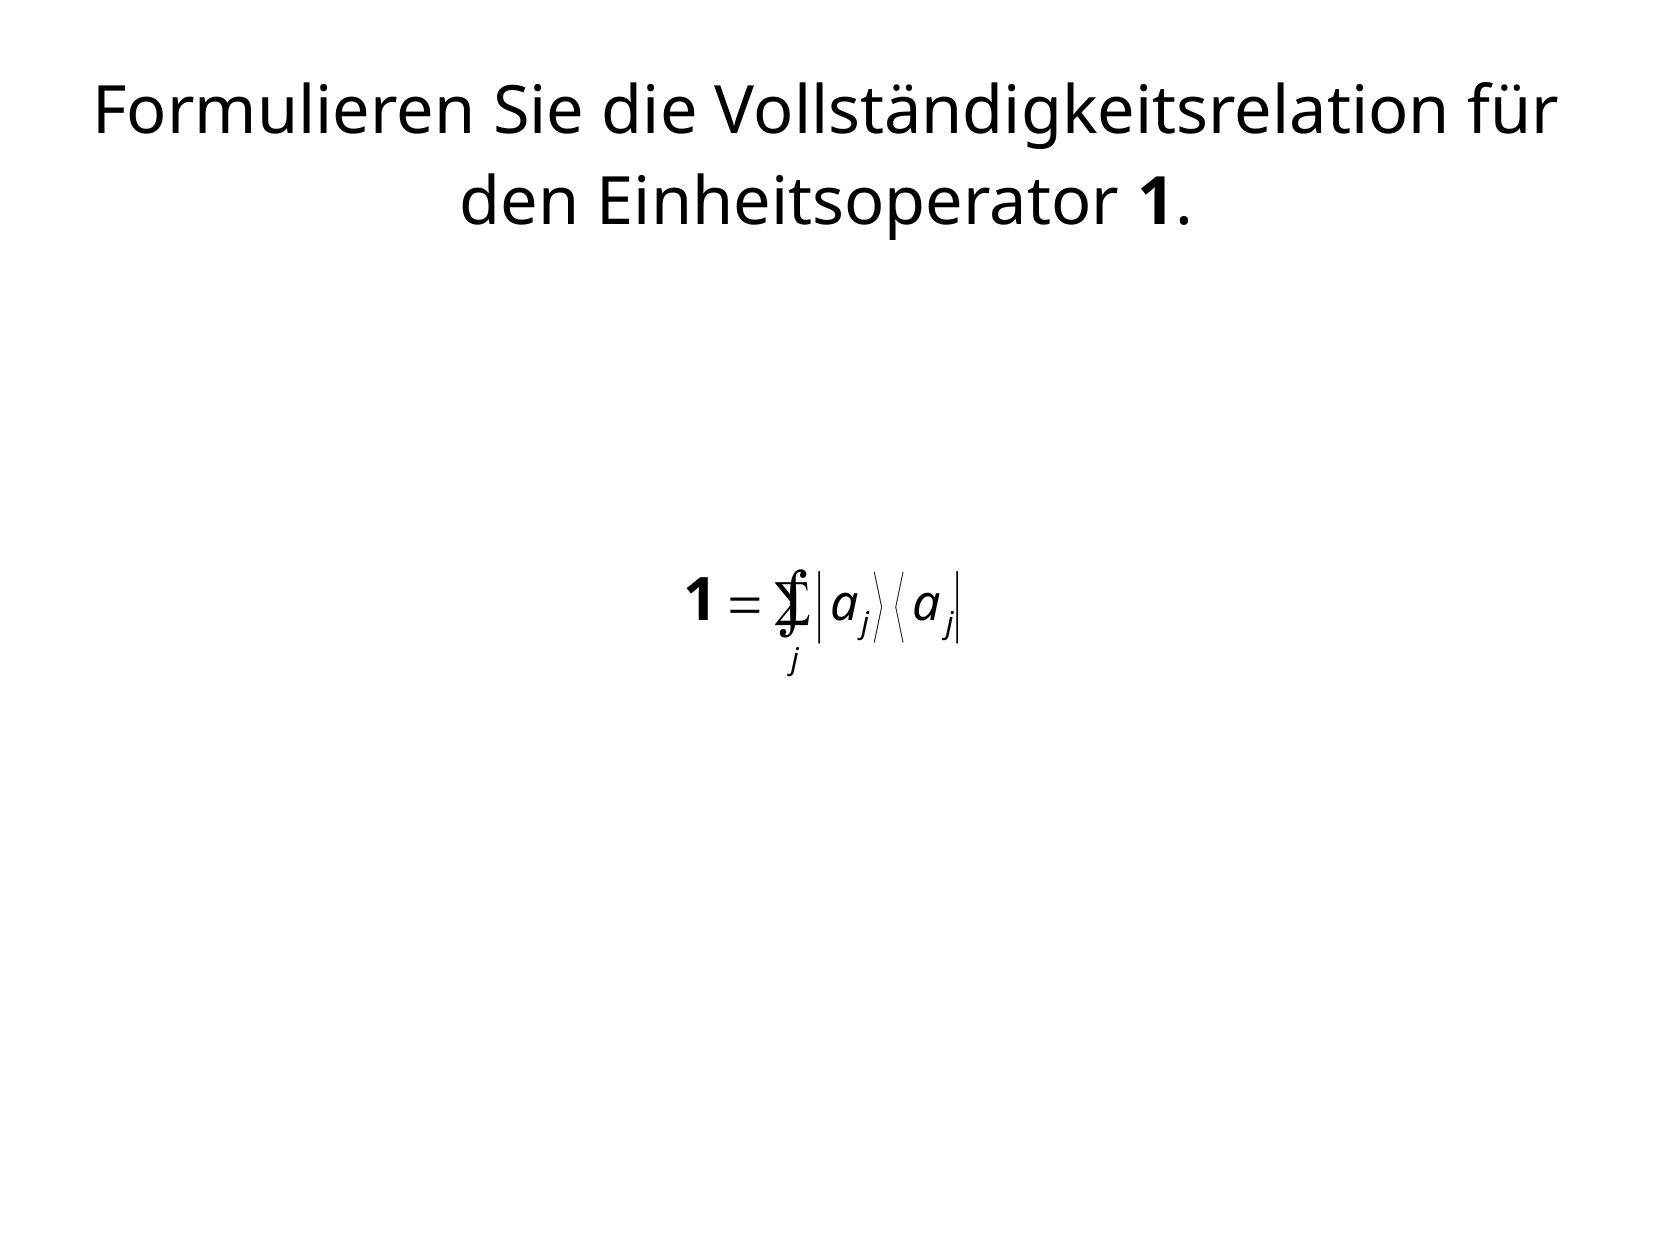

# Formulieren Sie die Vollständigkeitsrelation für den Einheitsoperator 1.